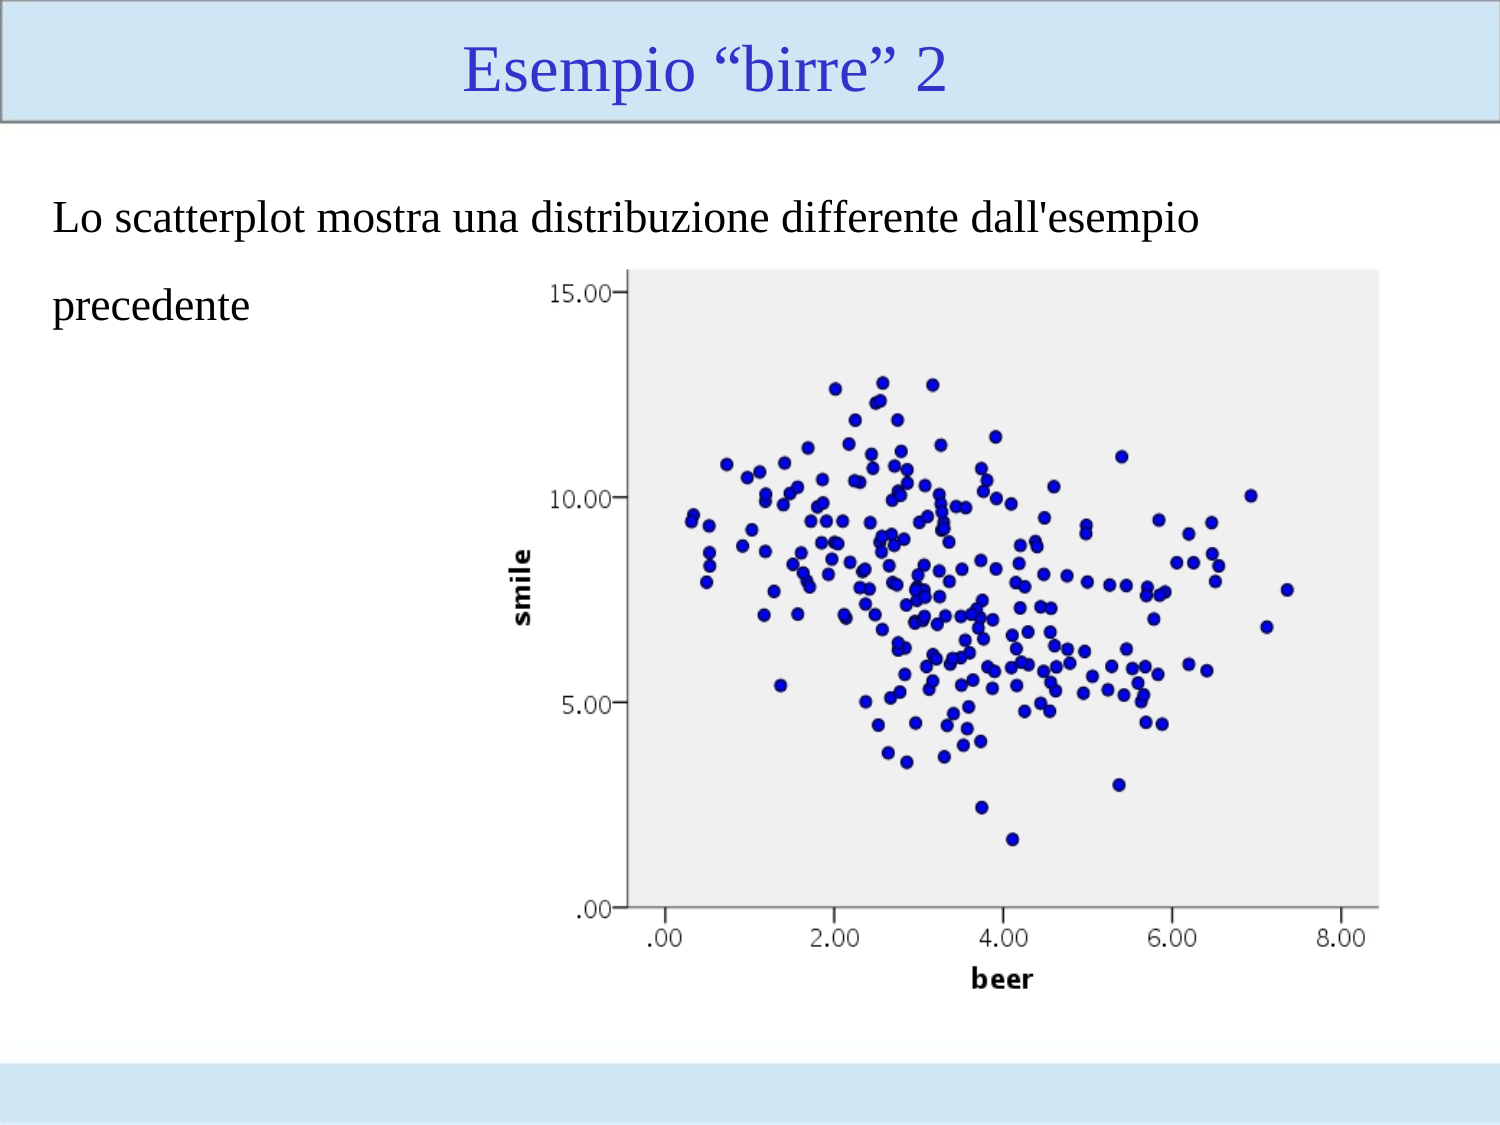

# Esempio “birre” 2
Lo scatterplot mostra una distribuzione differente dall'esempio precedente
11